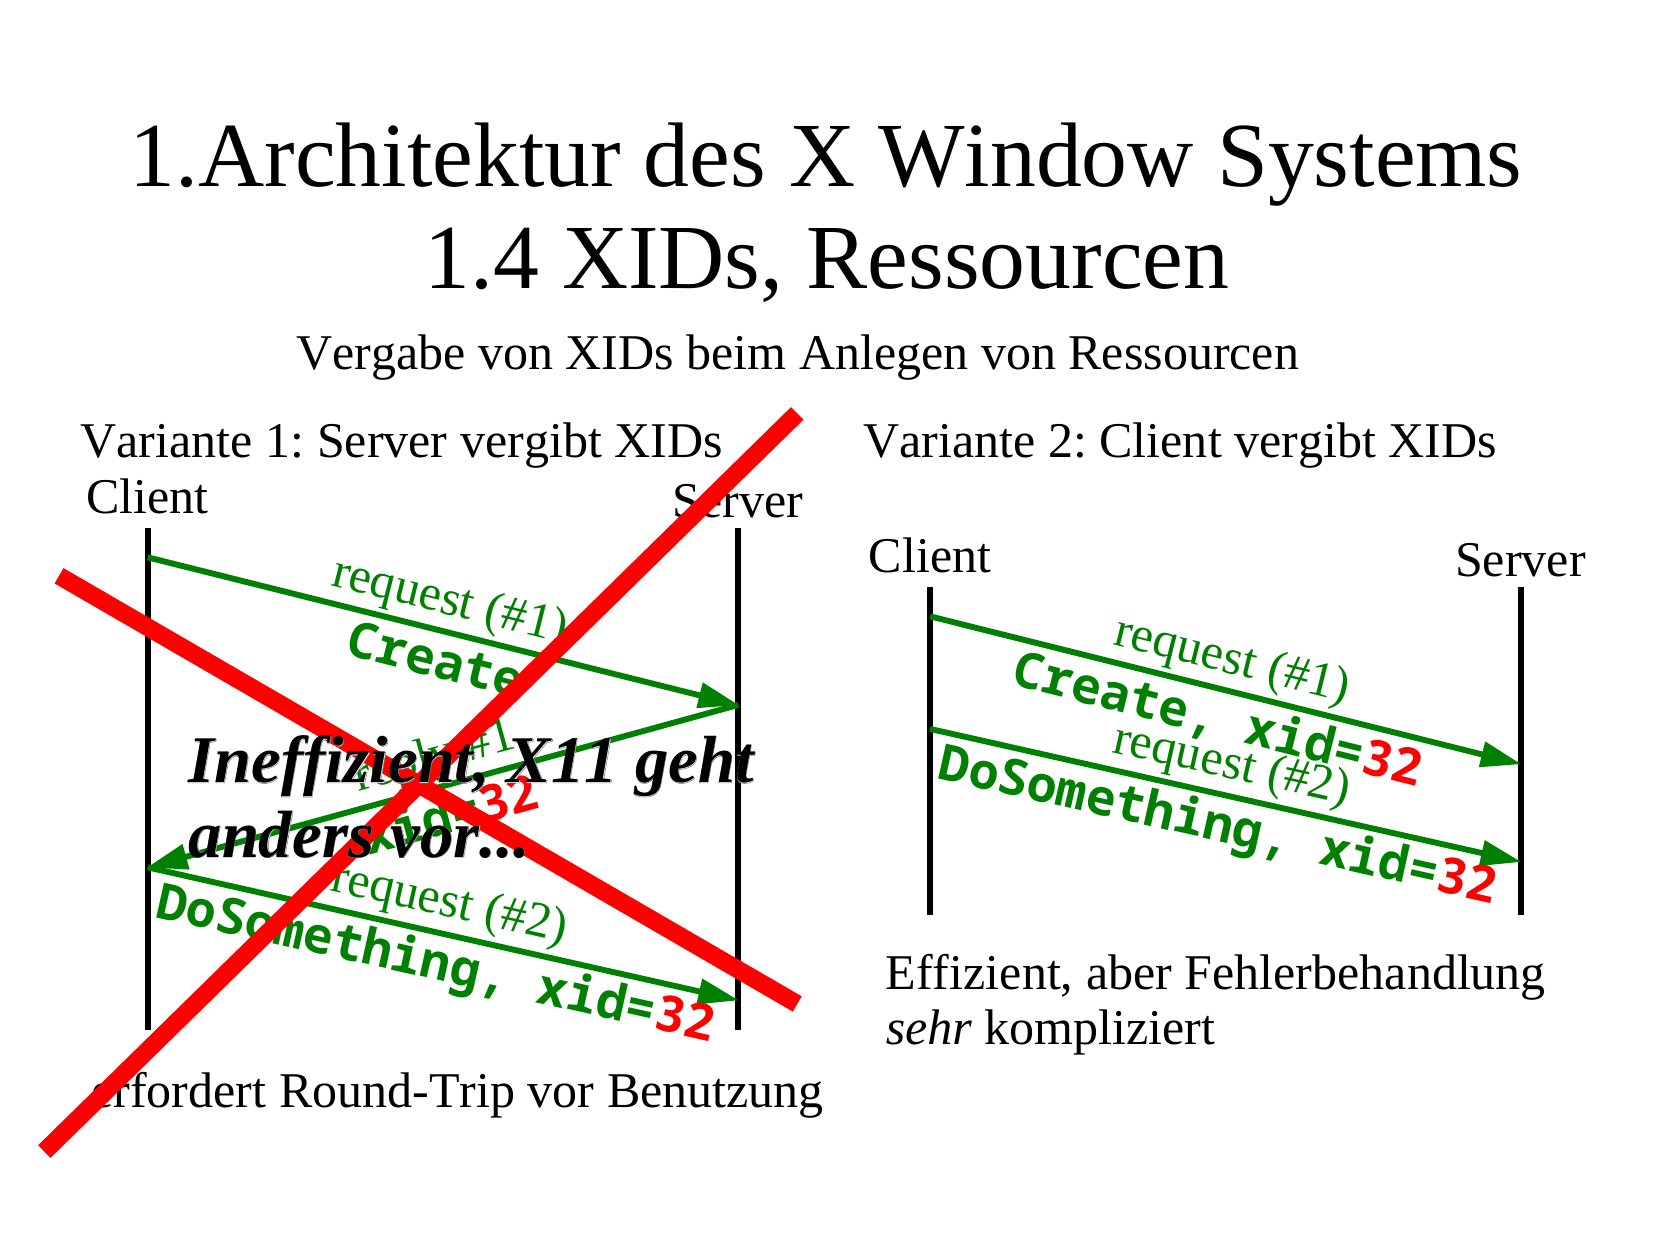

# 1.Architektur des X Window Systems 1.4 XIDs, Ressourcen
Vergabe von XIDs beim Anlegen von Ressourcen
Ineffizient, X11 geht
anders vor...
Ineffizient, X11 geht
anders vor...
Variante 1: Server vergibt XIDs
Client
Server
request (#1)
Create
reply #1
xid=32
request (#2)
DoSomething, xid=32
Variante 2: Client vergibt XIDs
Client
Server
request (#1)
Create, xid=32
request (#2)
DoSomething, xid=32
Effizient, aber Fehlerbehandlung
sehr kompliziert
erfordert Round-Trip vor Benutzung